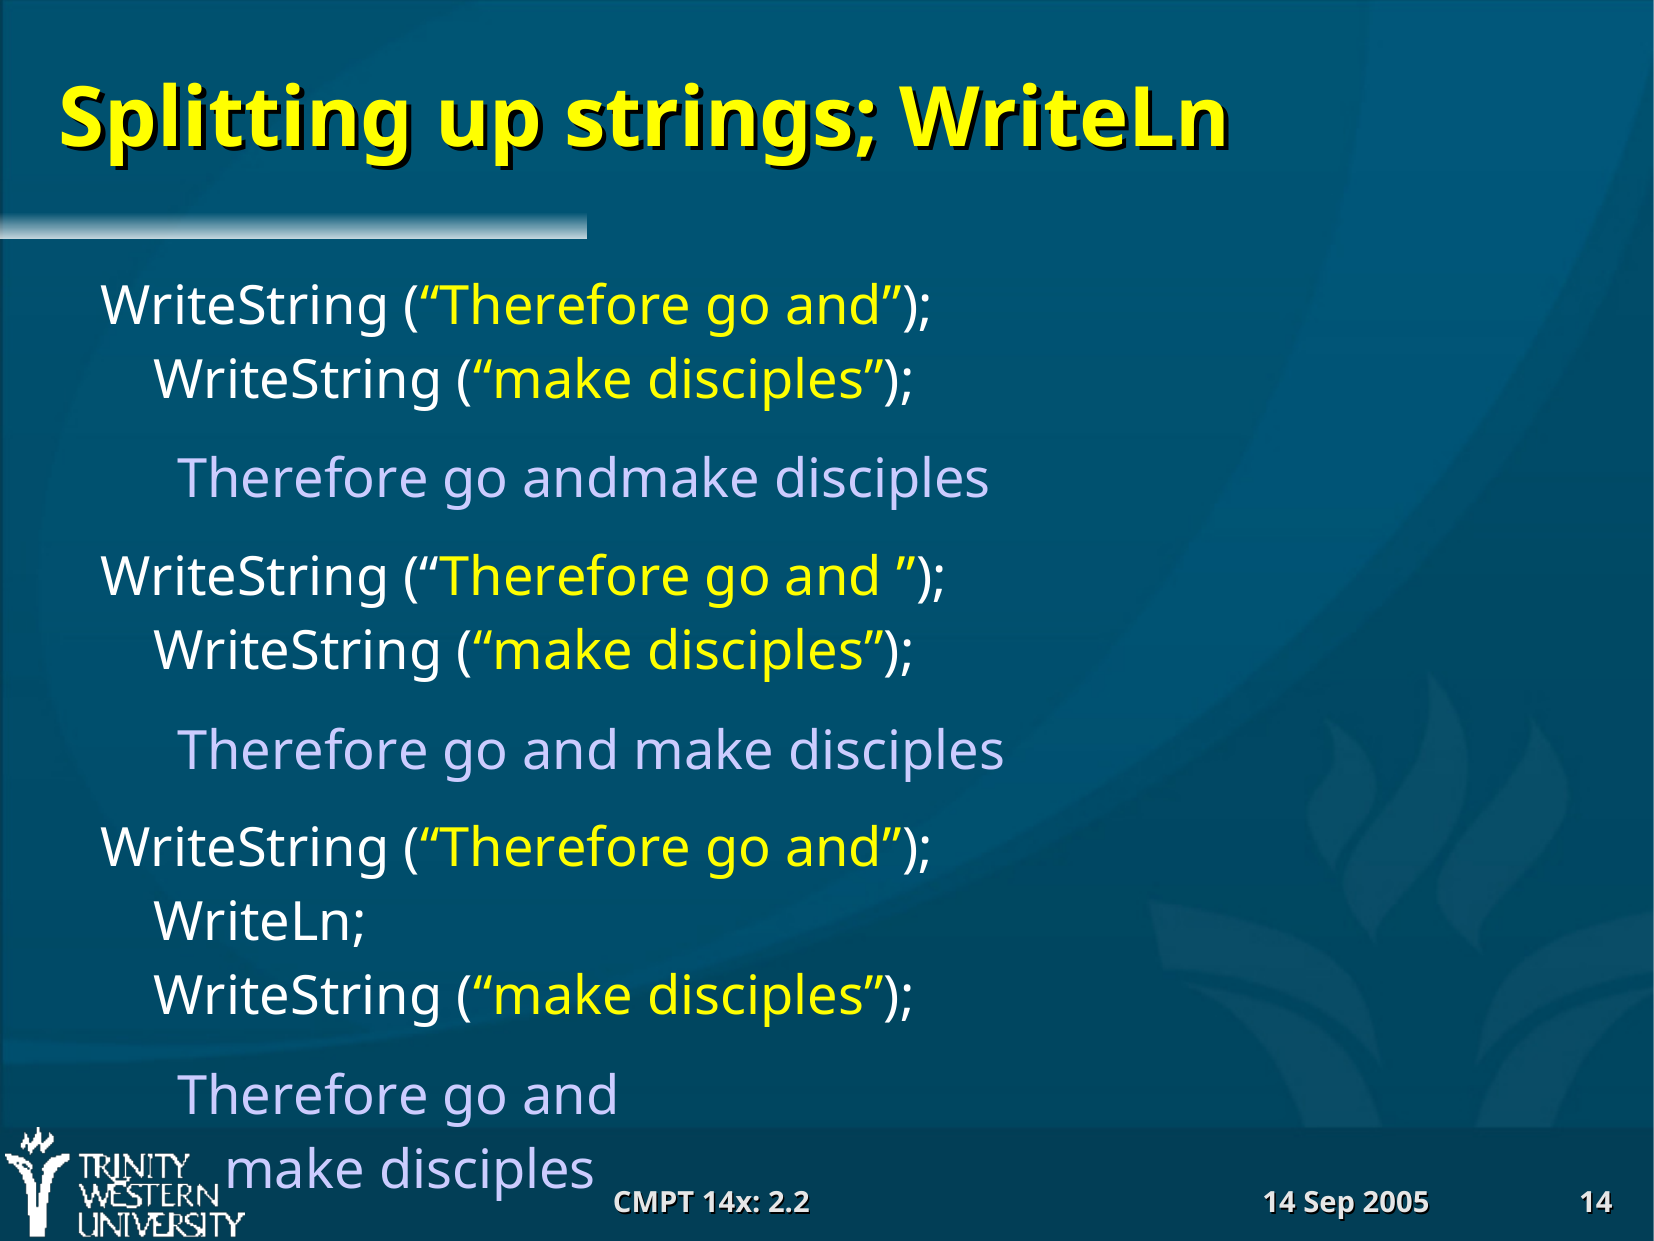

# Splitting up strings; WriteLn
WriteString (“Therefore go and”);
WriteString (“make disciples”);
Therefore go andmake disciples
WriteString (“Therefore go and ”);
WriteString (“make disciples”);
Therefore go and make disciples
WriteString (“Therefore go and”);
WriteLn;
WriteString (“make disciples”);
Therefore go and
make disciples
CMPT 14x: 2.2
14 Sep 2005
14